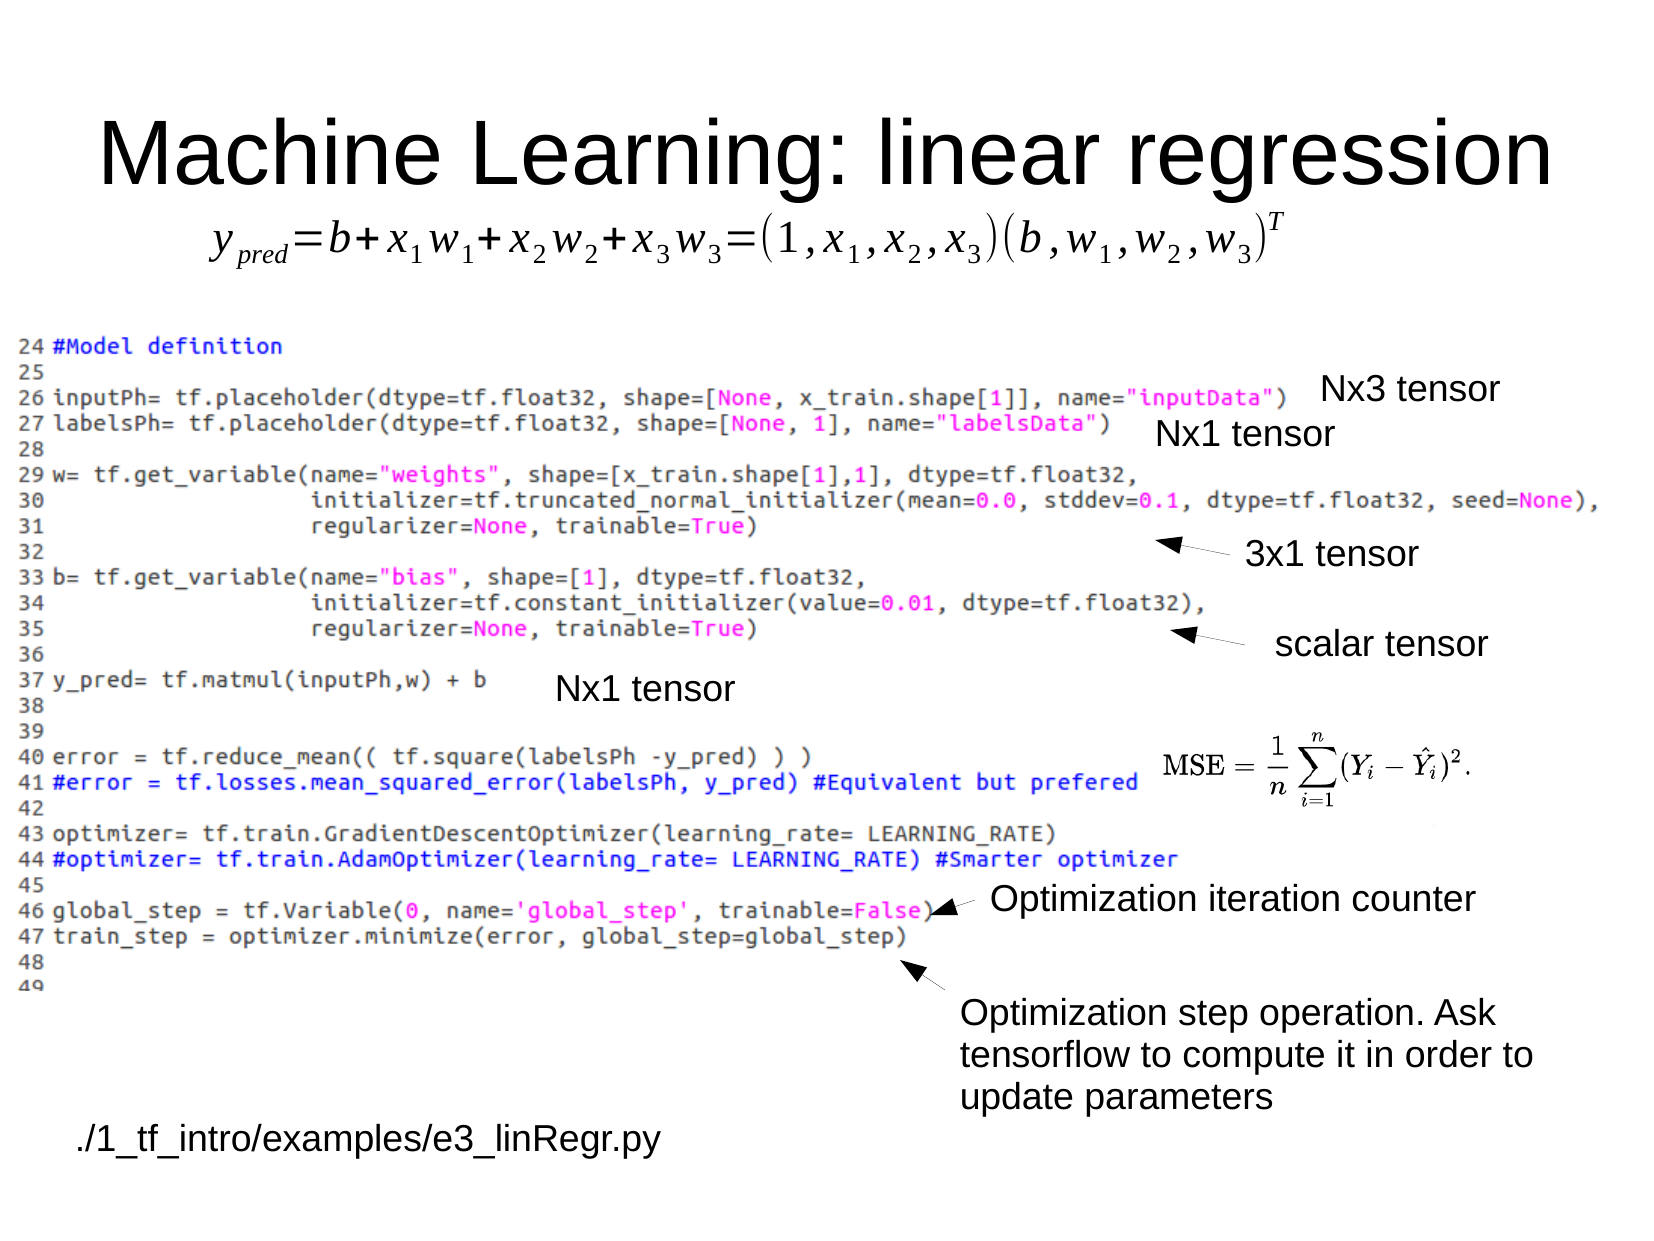

# Machine Learning: linear regression
Nx3 tensor
Nx1 tensor
3x1 tensor
scalar tensor
Nx1 tensor
Optimization iteration counter
Optimization step operation. Ask tensorflow to compute it in order to update parameters
./1_tf_intro/examples/e3_linRegr.py